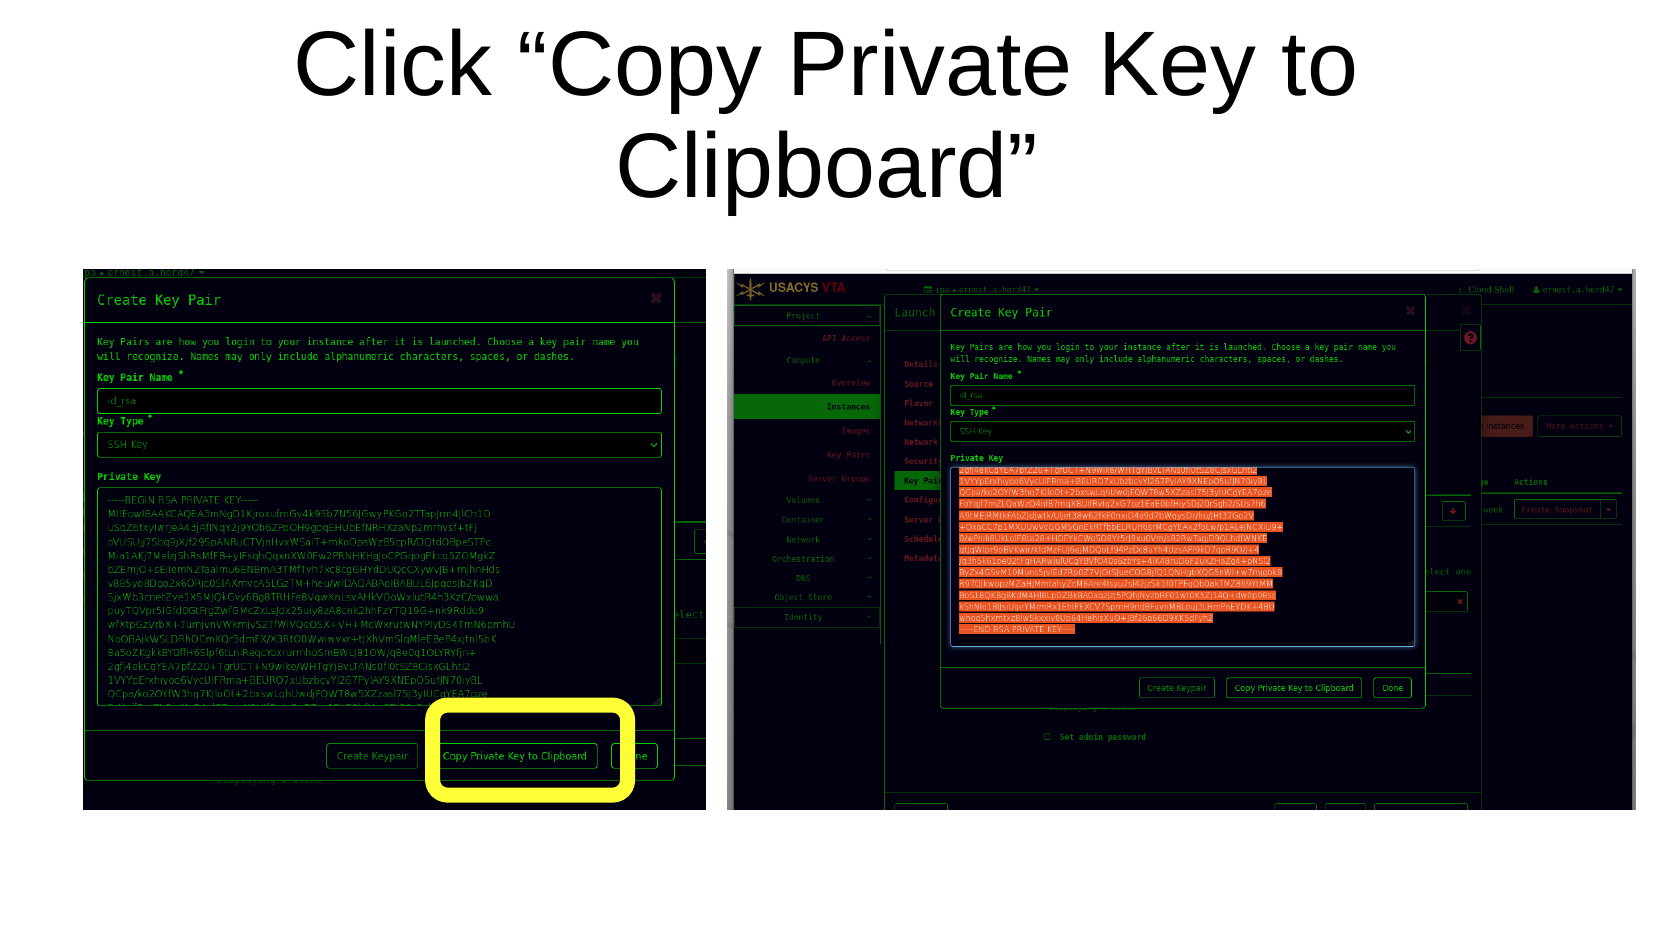

# Click “Copy Private Key to Clipboard”